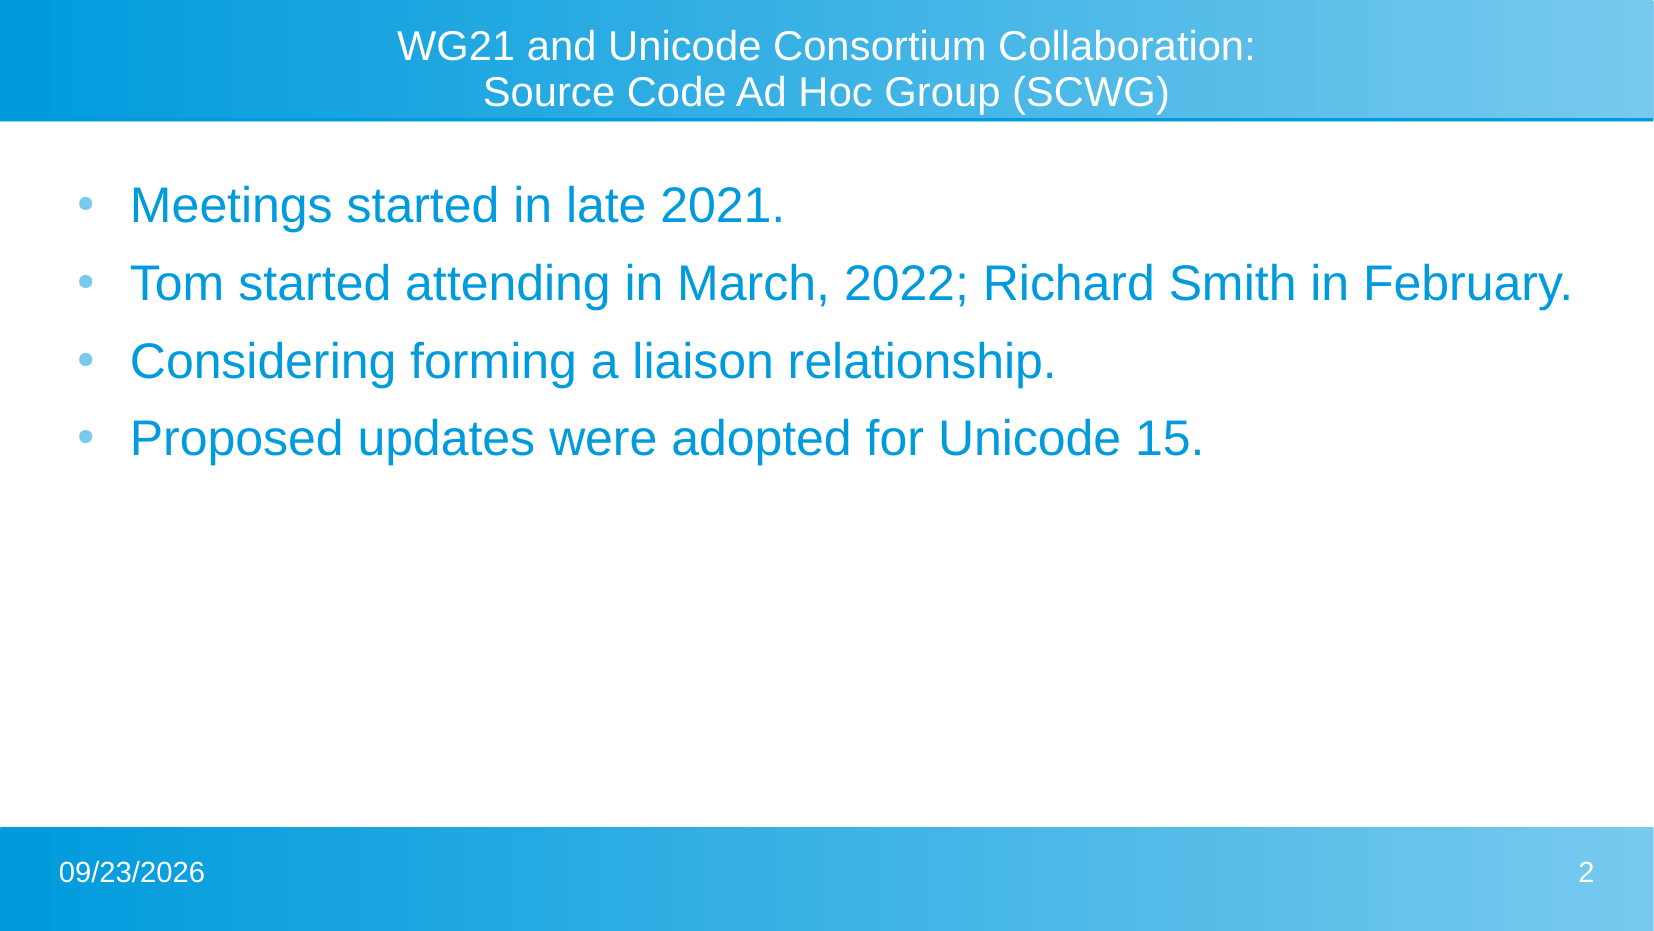

# WG21 and Unicode Consortium Collaboration: Source Code Ad Hoc Group (SCWG)
Meetings started in late 2021.
Tom started attending in March, 2022; Richard Smith in February.
Considering forming a liaison relationship.
Proposed updates were adopted for Unicode 15.
2